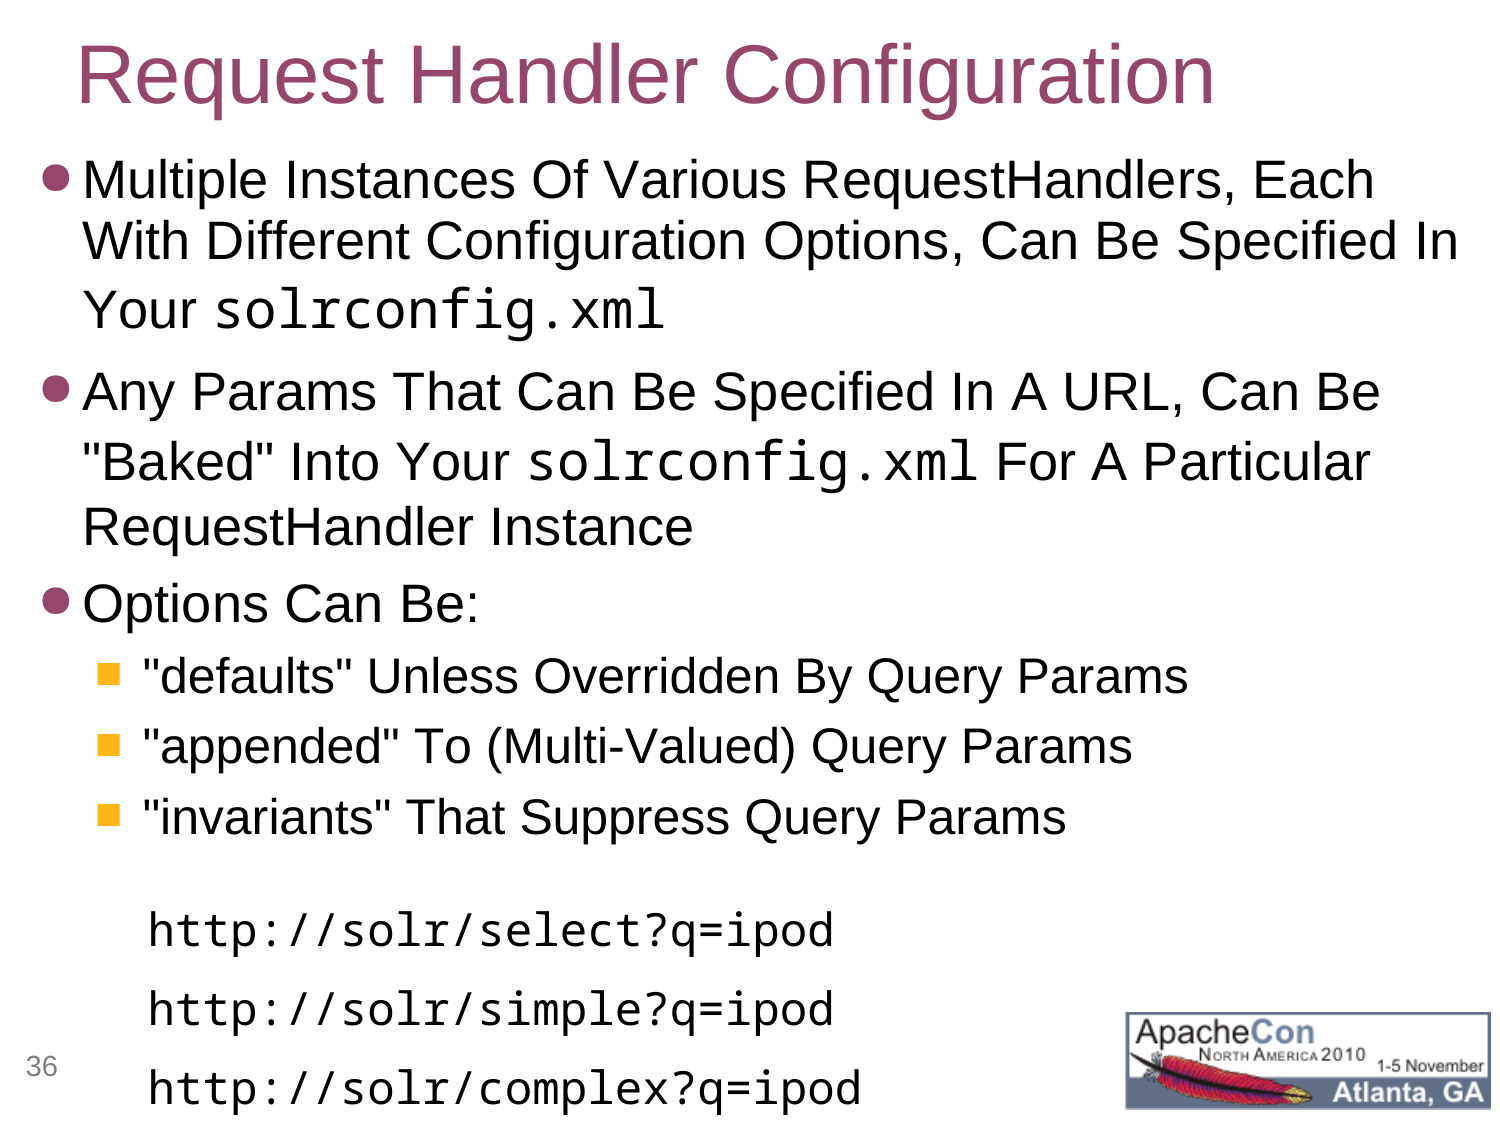

# Request Handler Configuration
Multiple Instances Of Various RequestHandlers, Each With Different Configuration Options, Can Be Specified In Your solrconfig.xml
Any Params That Can Be Specified In A URL, Can Be "Baked" Into Your solrconfig.xml For A Particular RequestHandler Instance
Options Can Be:
"defaults" Unless Overridden By Query Params
"appended" To (Multi-Valued) Query Params
"invariants" That Suppress Query Params
 http://solr/select?q=ipod
 http://solr/simple?q=ipod
 http://solr/complex?q=ipod
36